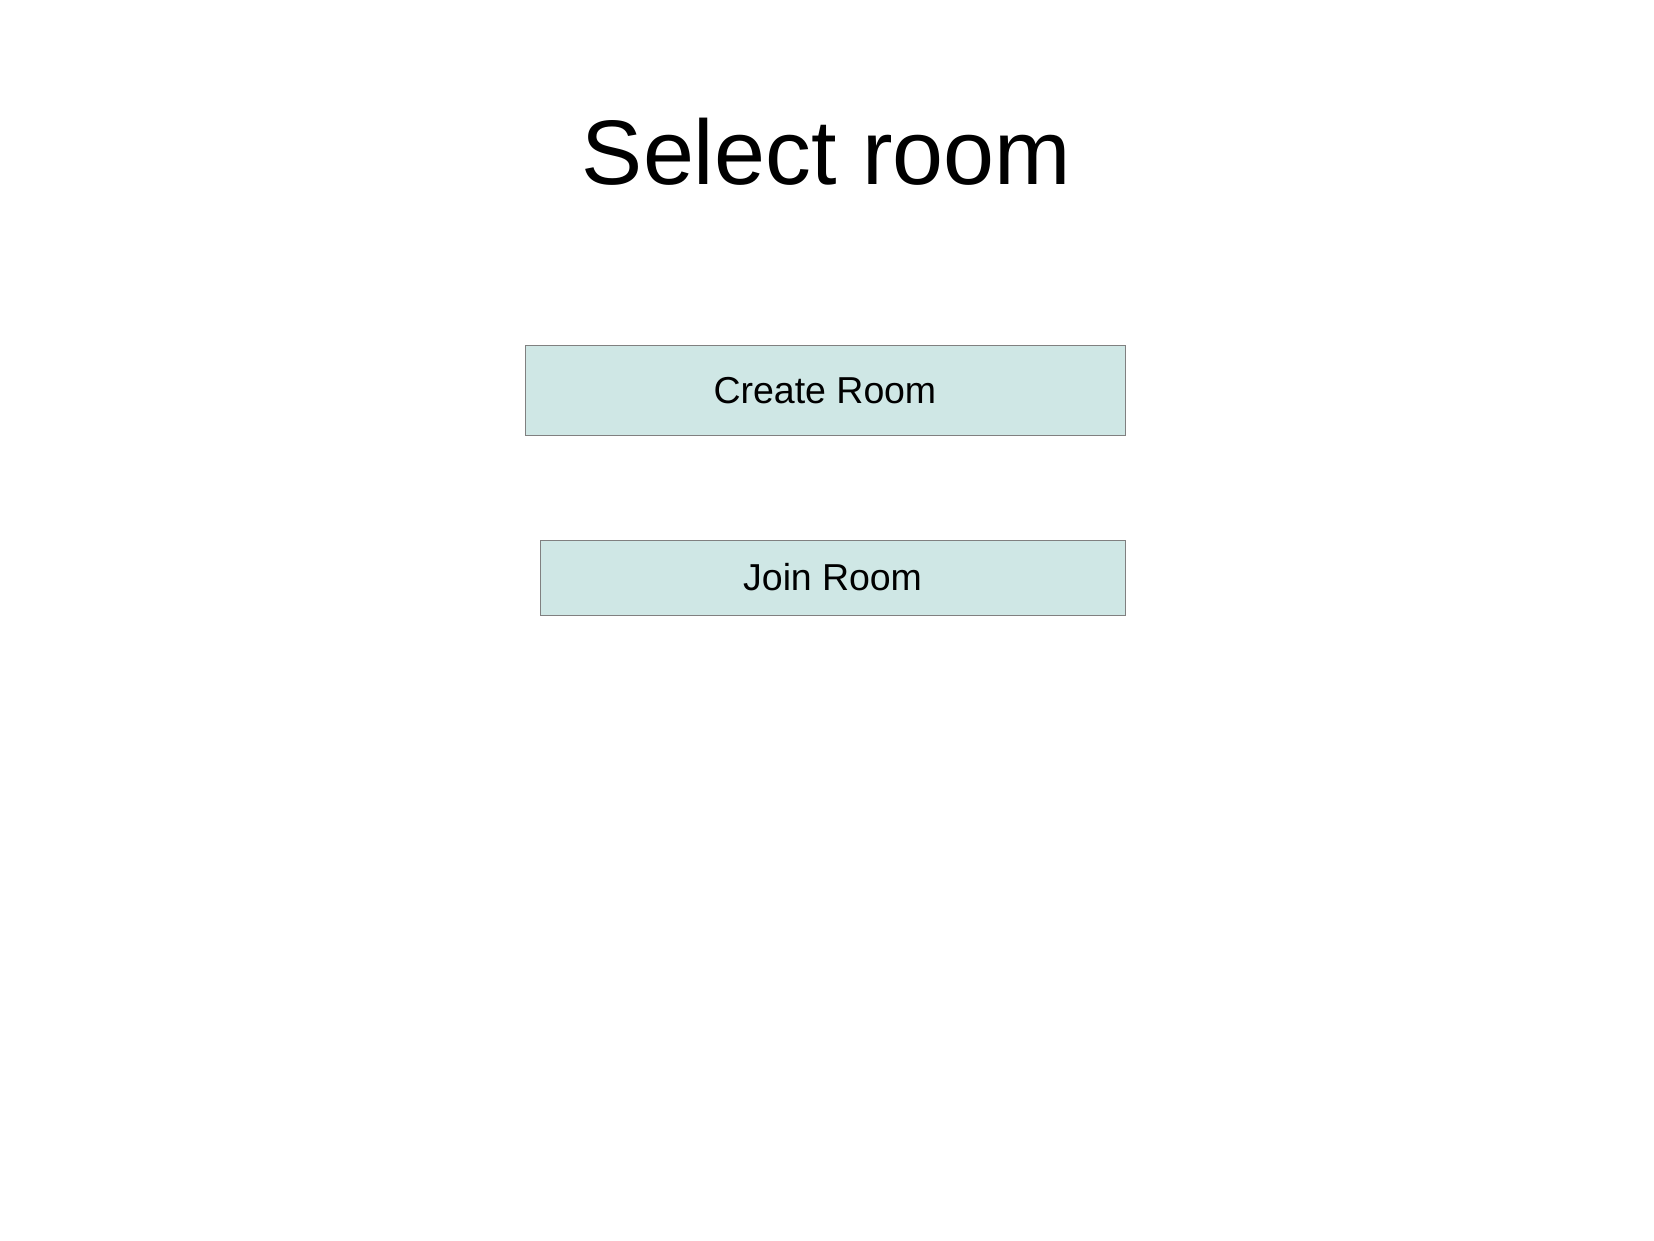

# Select room
Create Room
Join Room